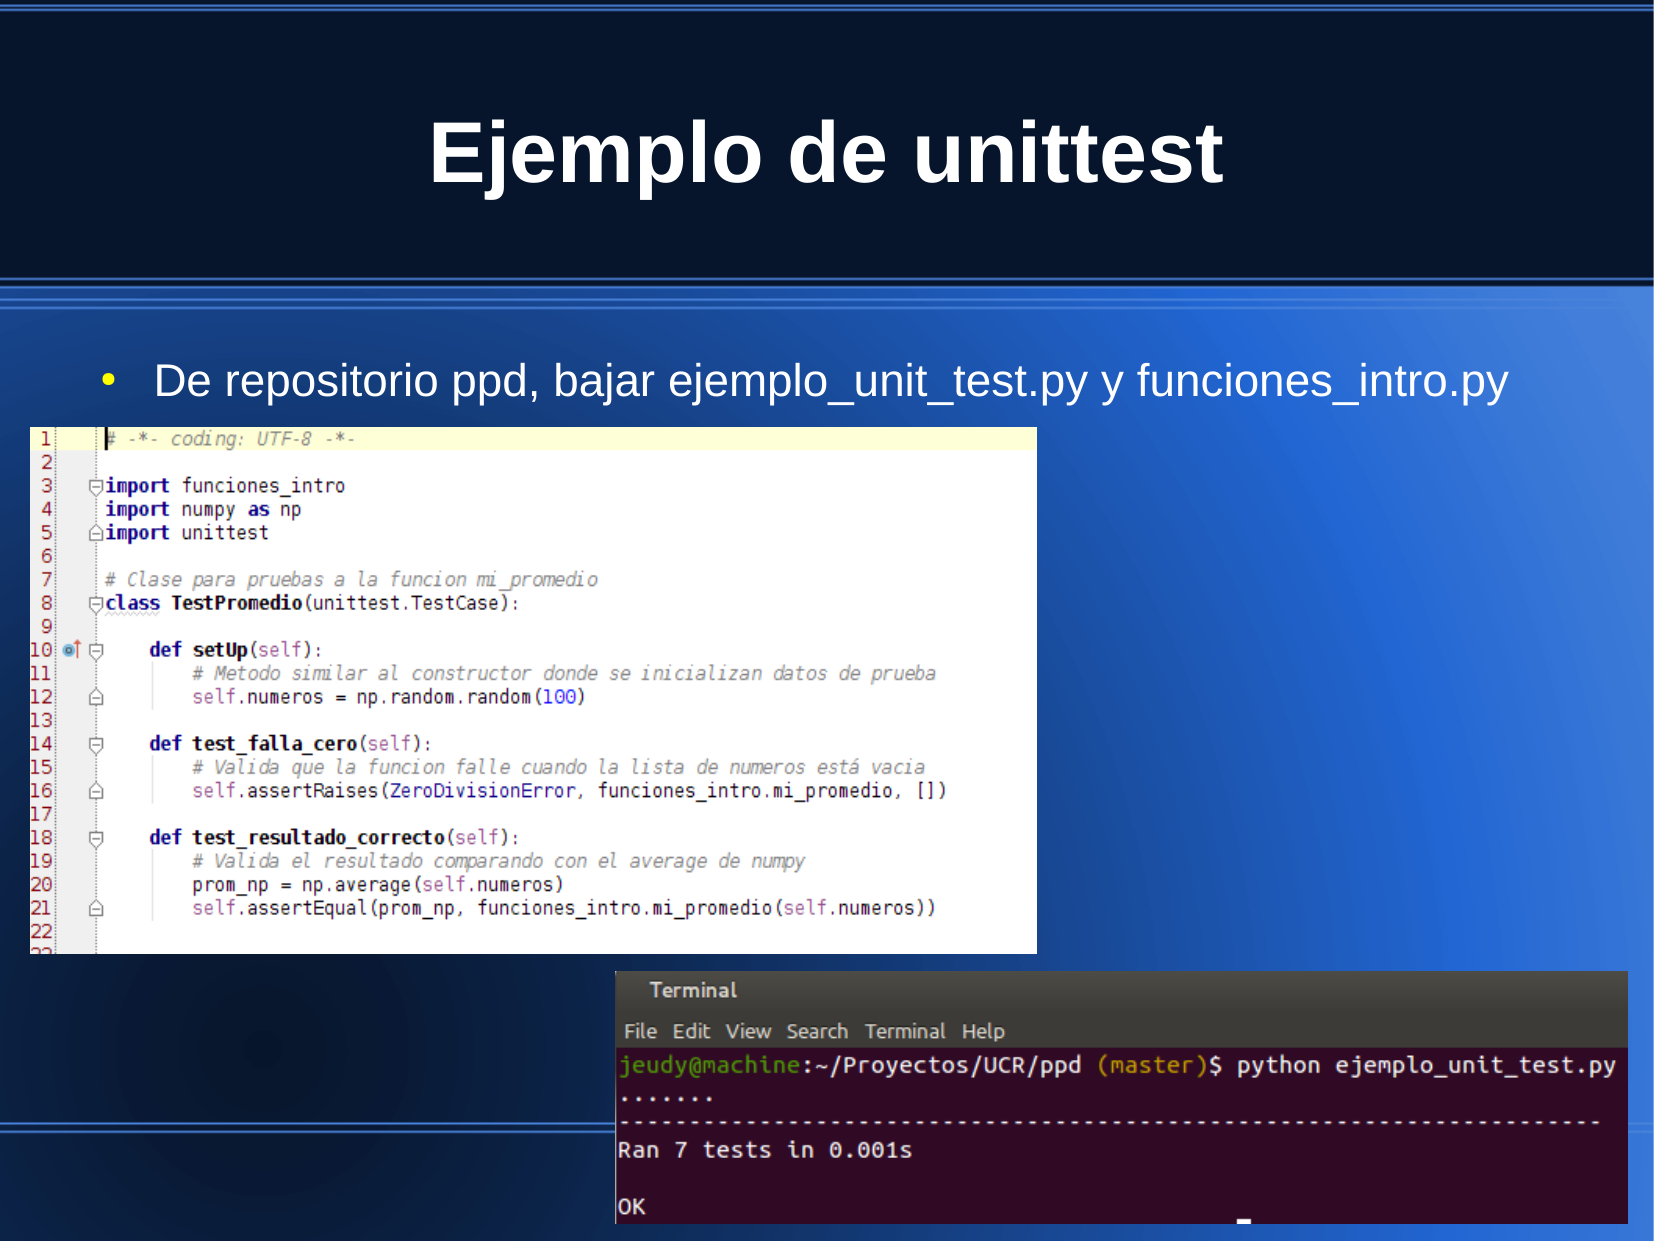

# Ejemplo de unittest
De repositorio ppd, bajar ejemplo_unit_test.py y funciones_intro.py